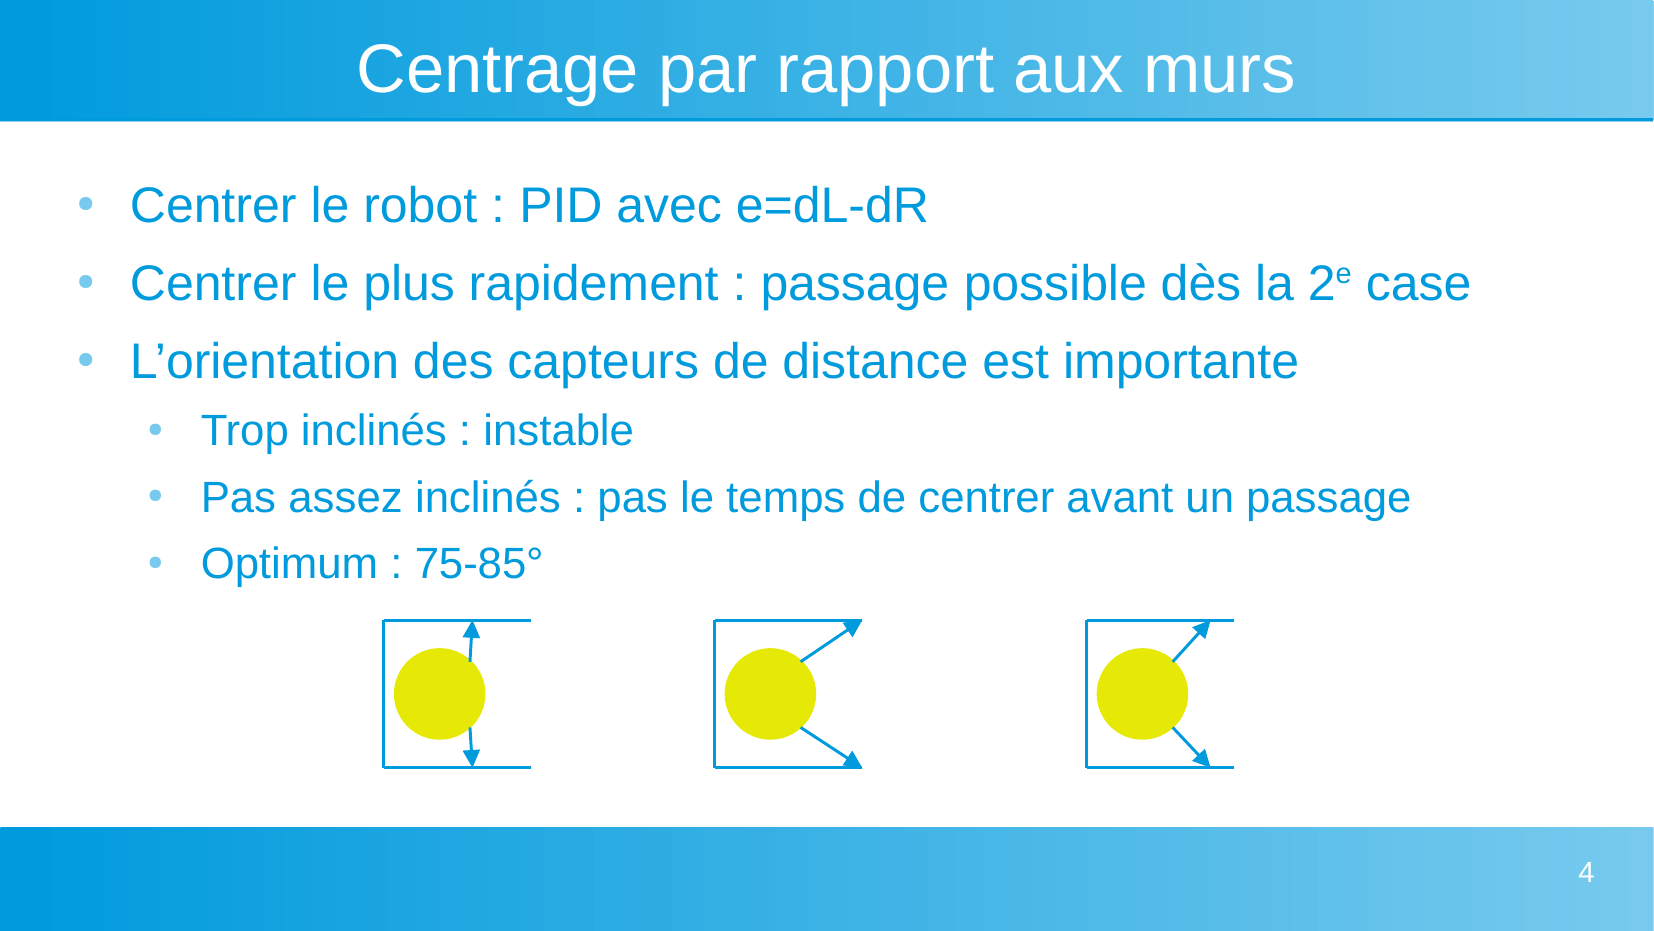

# Centrage par rapport aux murs
Centrer le robot : PID avec e=dL-dR
Centrer le plus rapidement : passage possible dès la 2e case
L’orientation des capteurs de distance est importante
Trop inclinés : instable
Pas assez inclinés : pas le temps de centrer avant un passage
Optimum : 75-85°
4